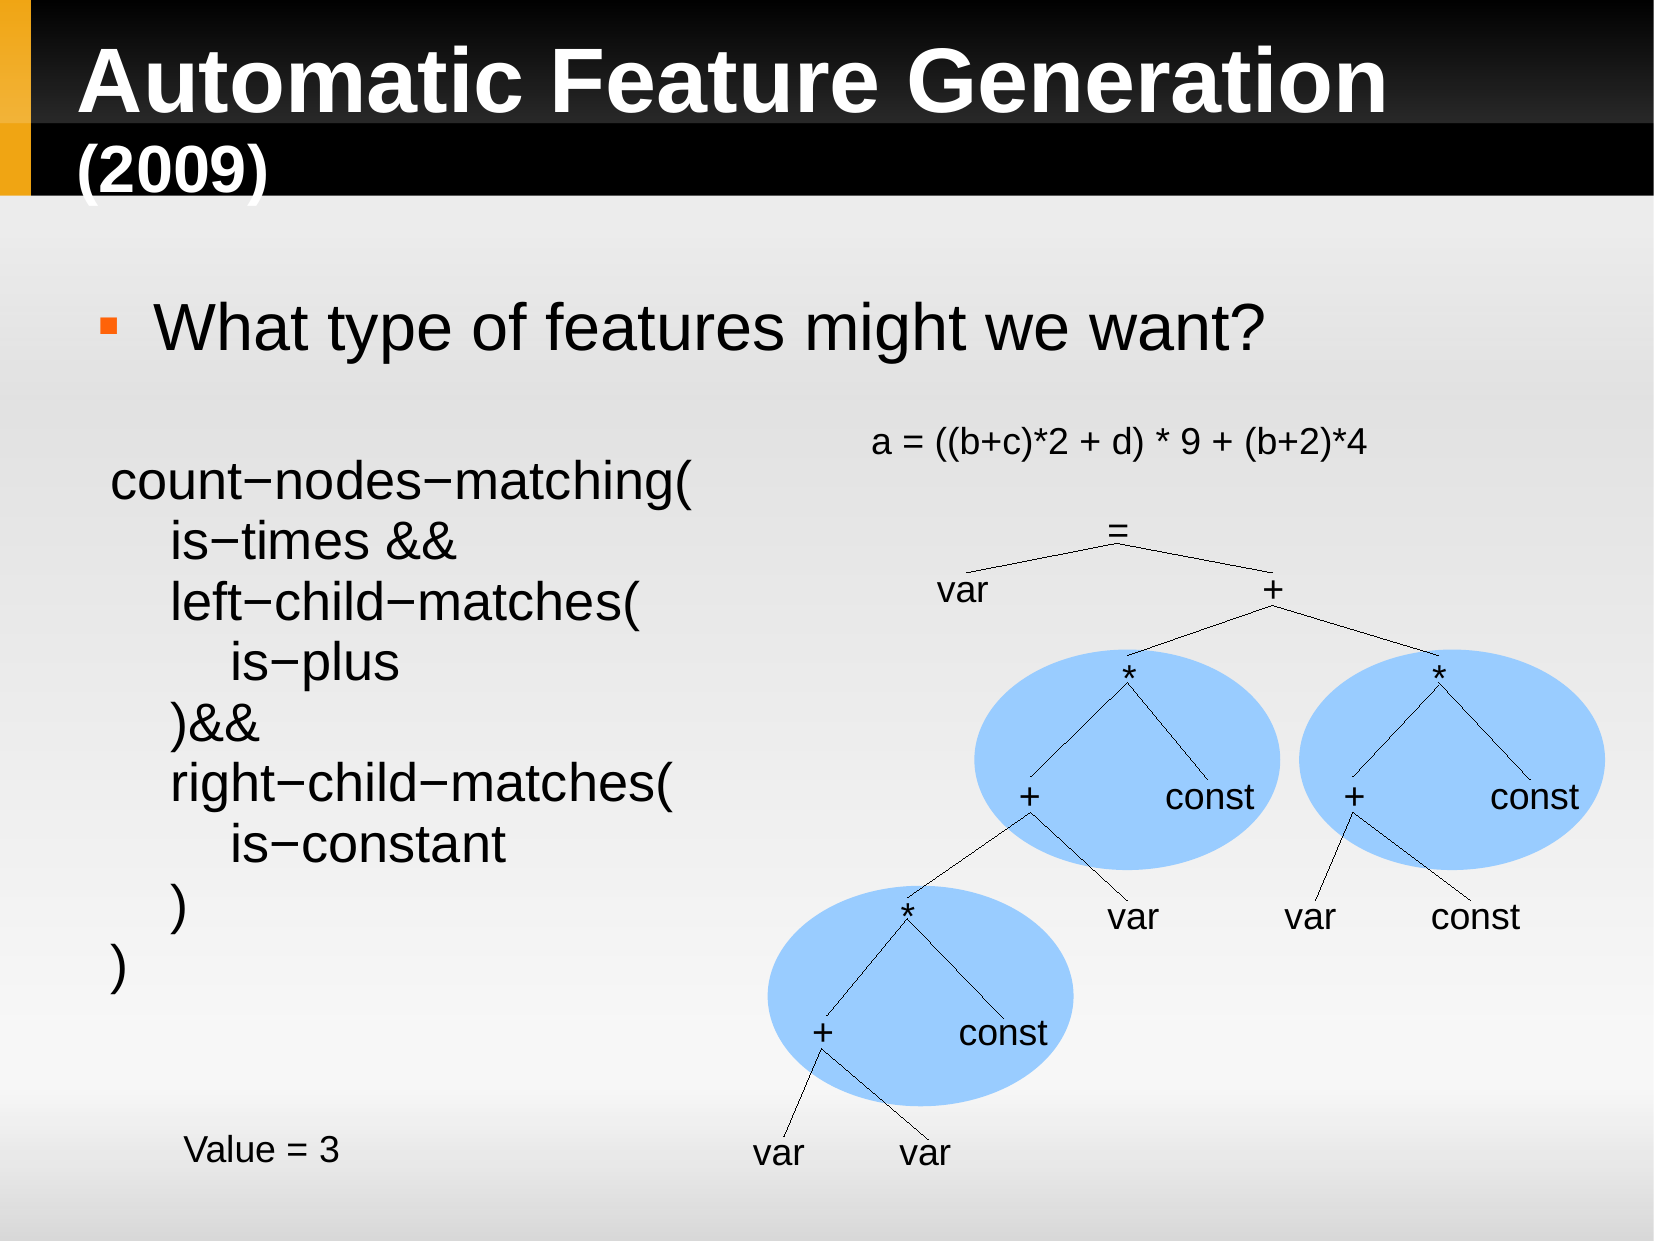

# Automatic Feature Generation (2009)
What type of features might we want?
a = ((b+c)*2 + d) * 9 + (b+2)*4
count−nodes−matching(
 is−times &&
 left−child−matches(
 is−plus
 )&&
 right−child−matches(
 is−constant
 )
)
=
var
+
*
*
+
const
+
const
*
var
var
const
+
const
var
var
Value = 3